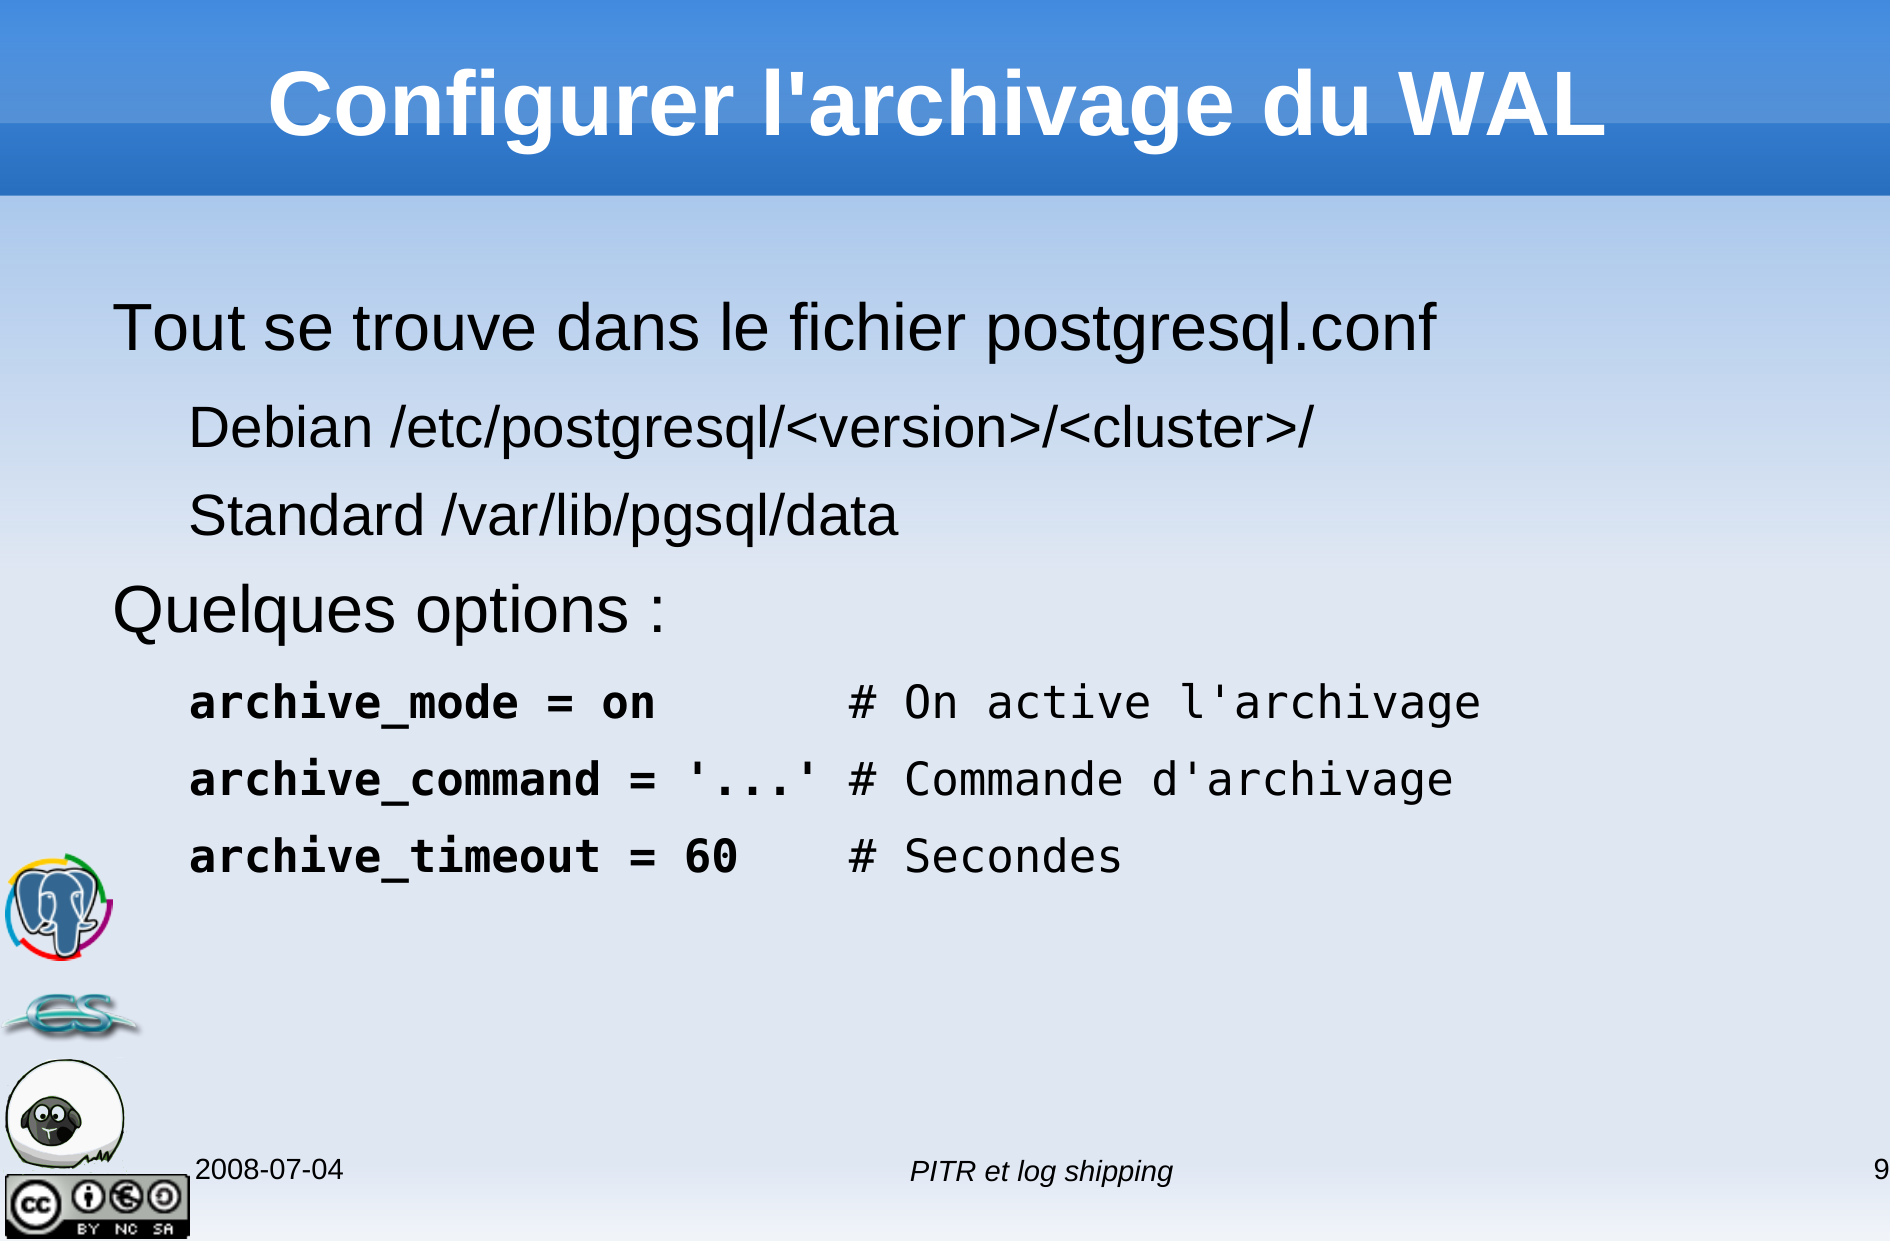

# Configurer l'archivage du WAL
Tout se trouve dans le fichier postgresql.conf
Debian /etc/postgresql/<version>/<cluster>/
Standard /var/lib/pgsql/data
Quelques options :
archive_mode = on # On active l'archivage
archive_command = '...' # Commande d'archivage
archive_timeout = 60 # Secondes
2008-07-04
9
PITR et log shipping